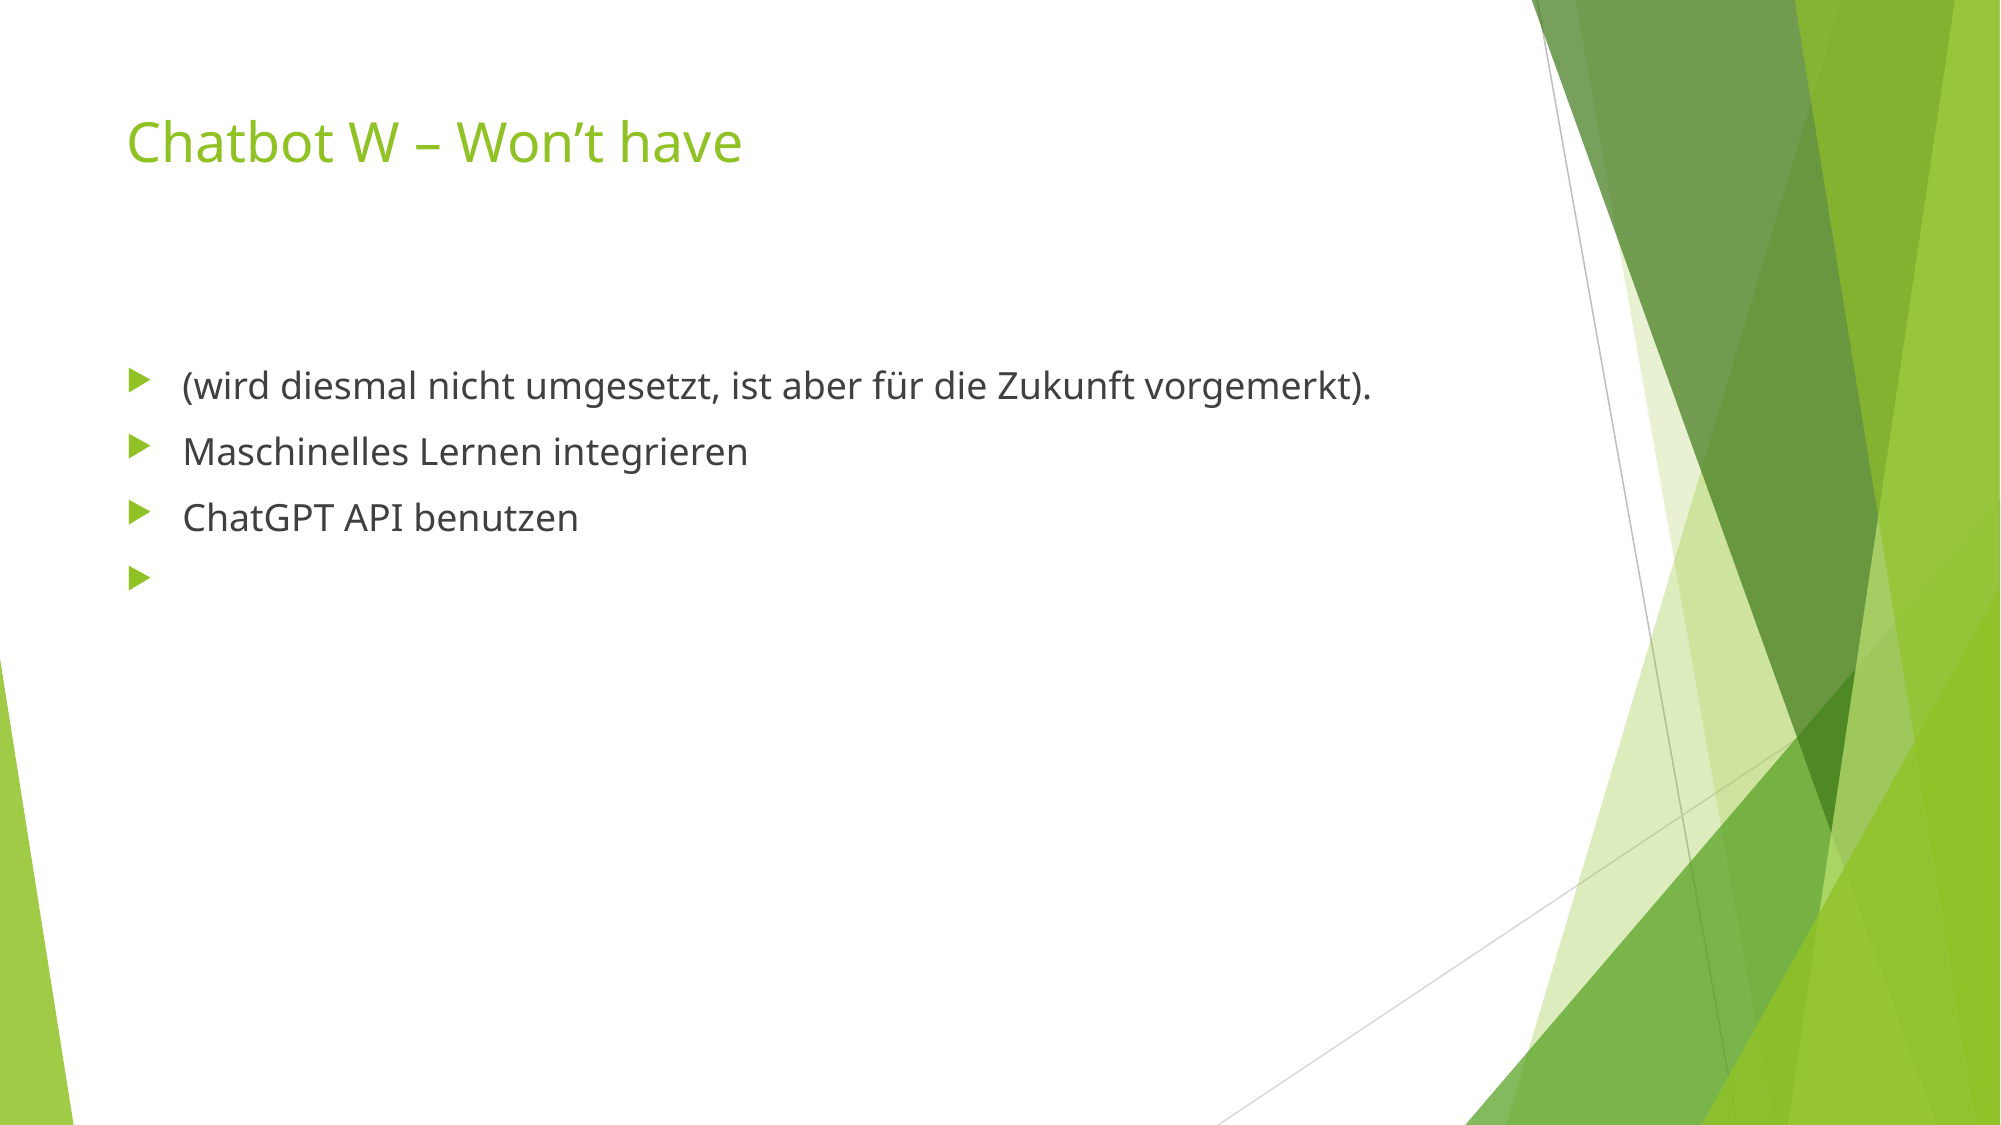

# Chatbot W – Won’t have
(wird diesmal nicht umgesetzt, ist aber für die Zukunft vorgemerkt).
Maschinelles Lernen integrieren
ChatGPT API benutzen